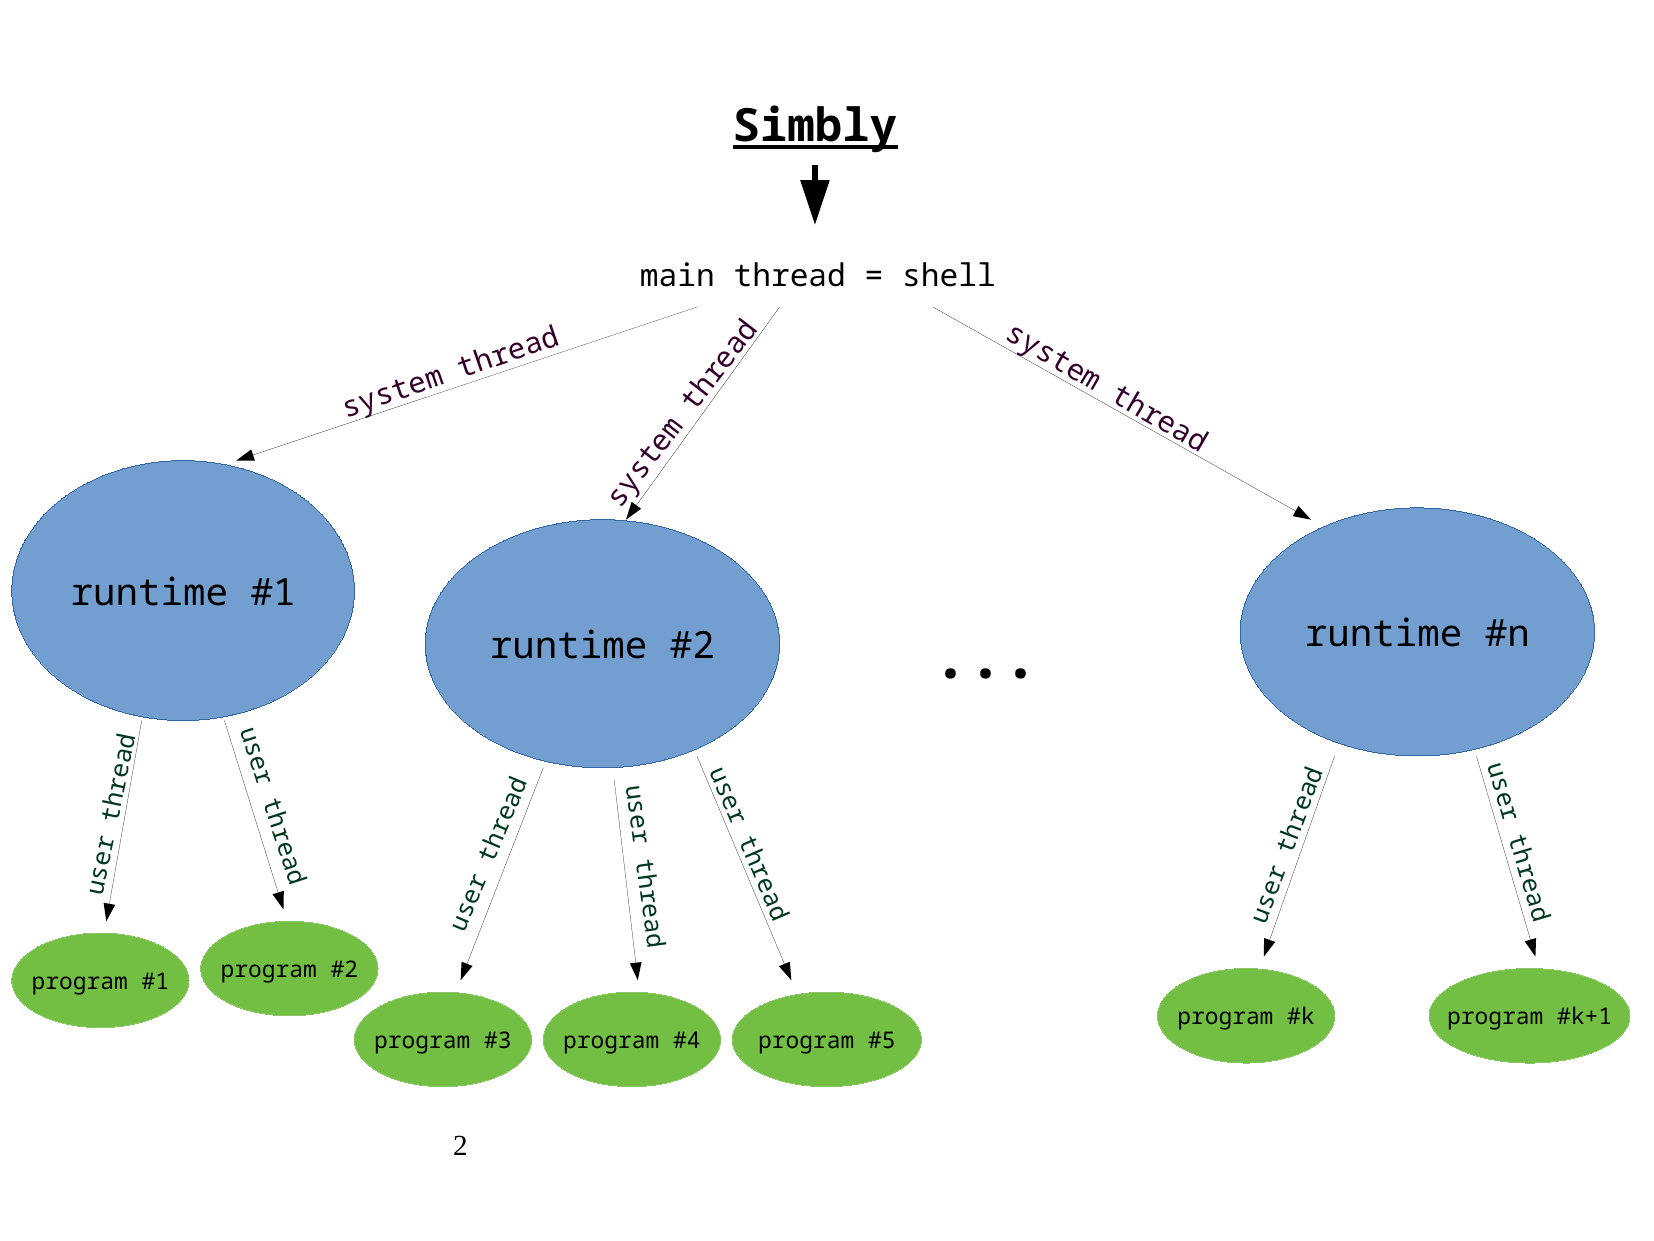

Simbly
main thread = shell
system thread
system thread
system thread
runtime #1
runtime #n
runtime #2
...
user thread
user thread
user thread
user thread
user thread
user thread
user thread
program #2
program #1
program #k
program #k+1
program #3
program #4
program #5
2